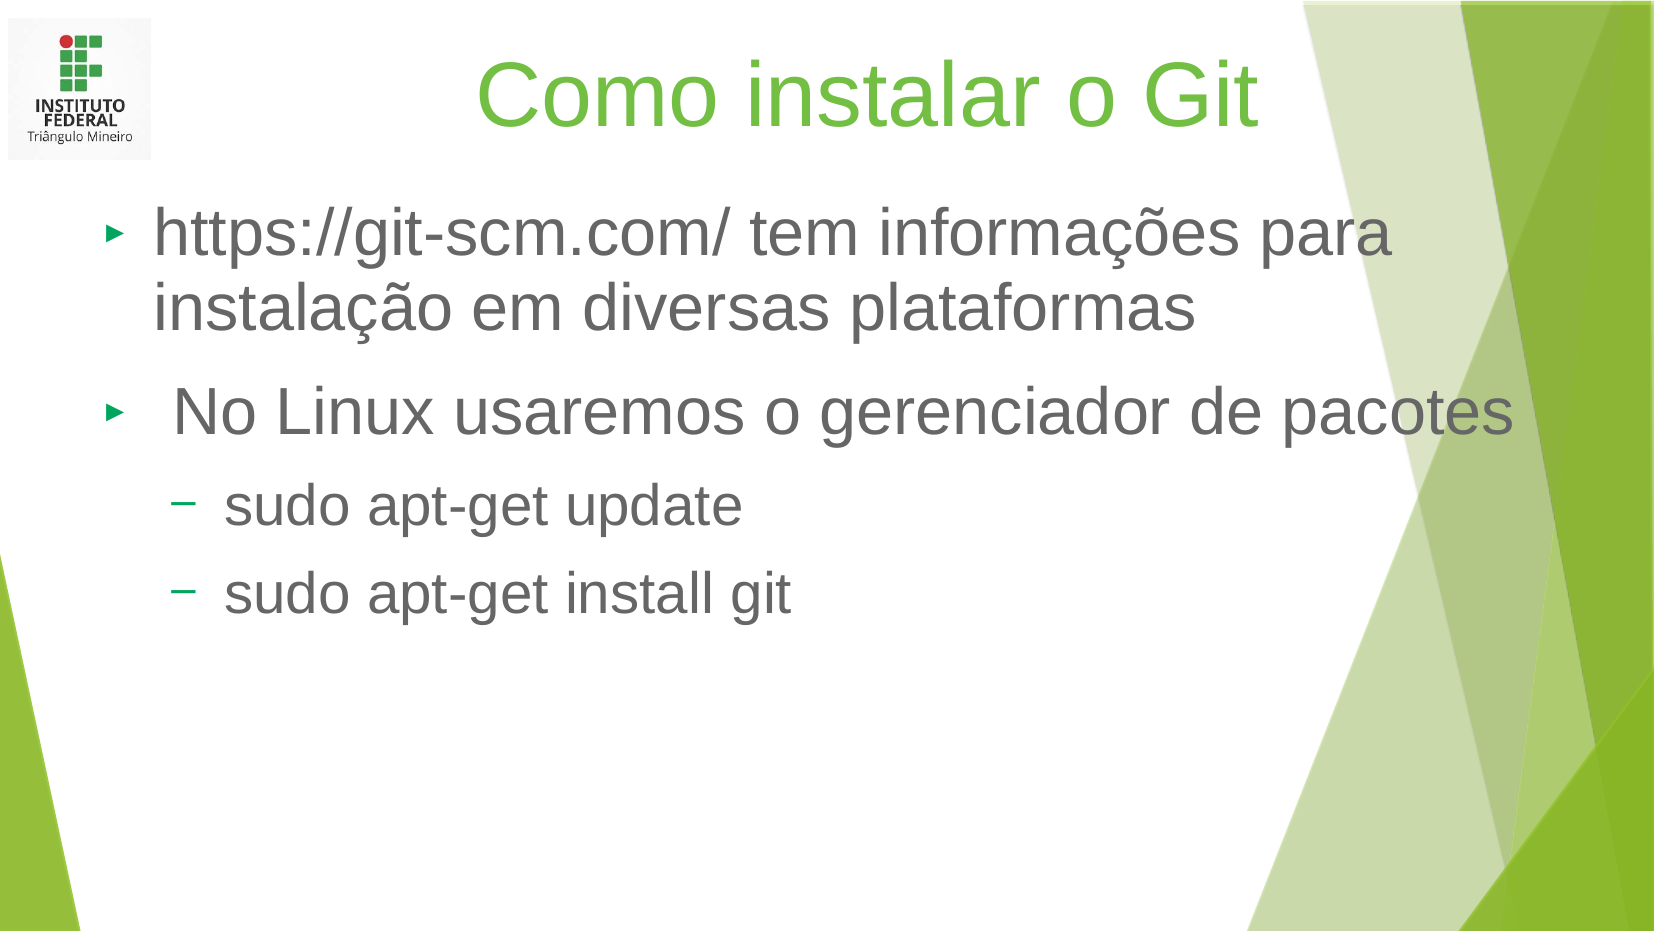

# Como instalar o Git
https://git-scm.com/ tem informações para instalação em diversas plataformas
 No Linux usaremos o gerenciador de pacotes
sudo apt-get update
sudo apt-get install git